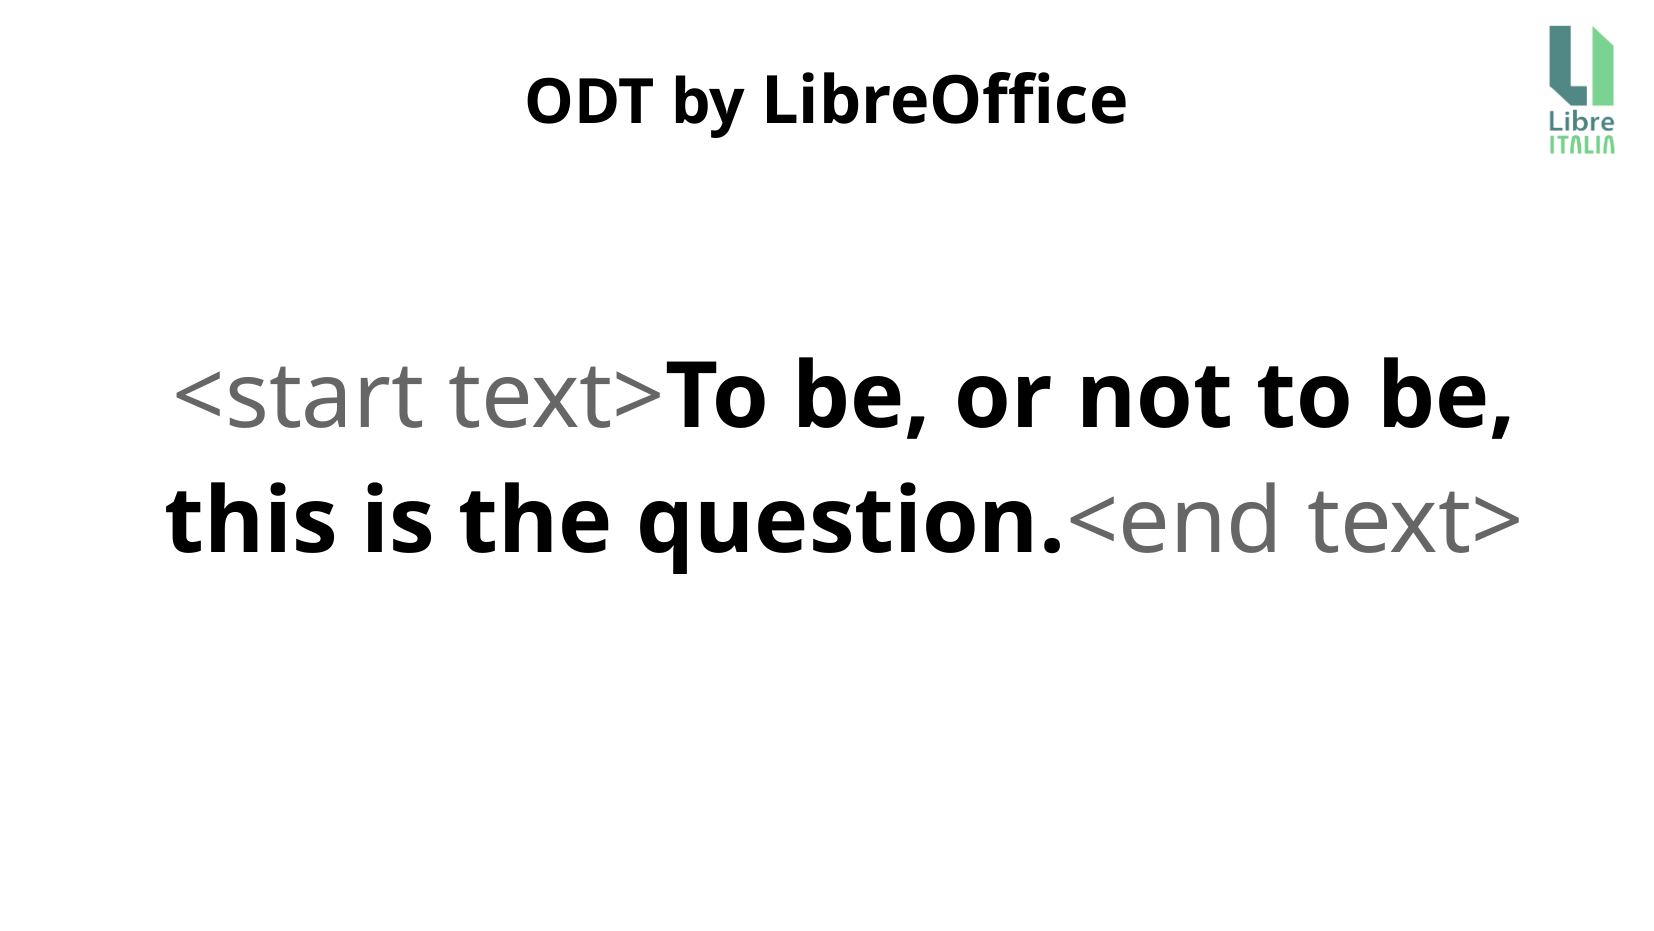

# ODT by LibreOffice
<start text>To be, or not to be,
this is the question.<end text>